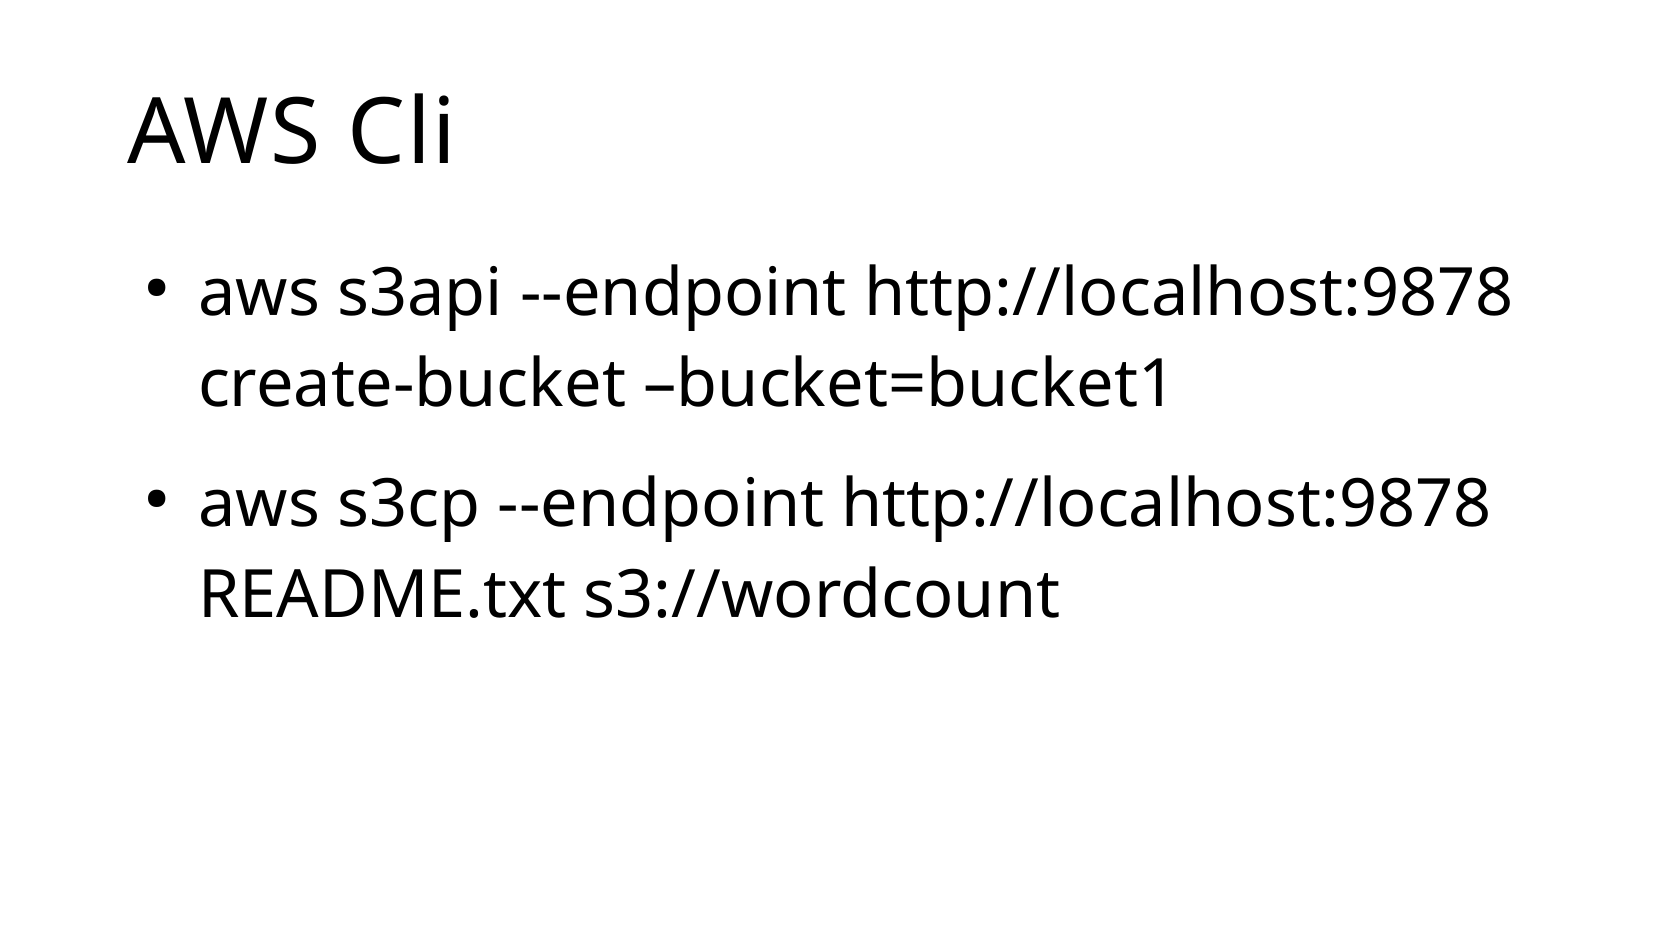

# AWS Cli
aws s3api --endpoint http://localhost:9878 create-bucket –bucket=bucket1
aws s3cp --endpoint http://localhost:9878
README.txt s3://wordcount